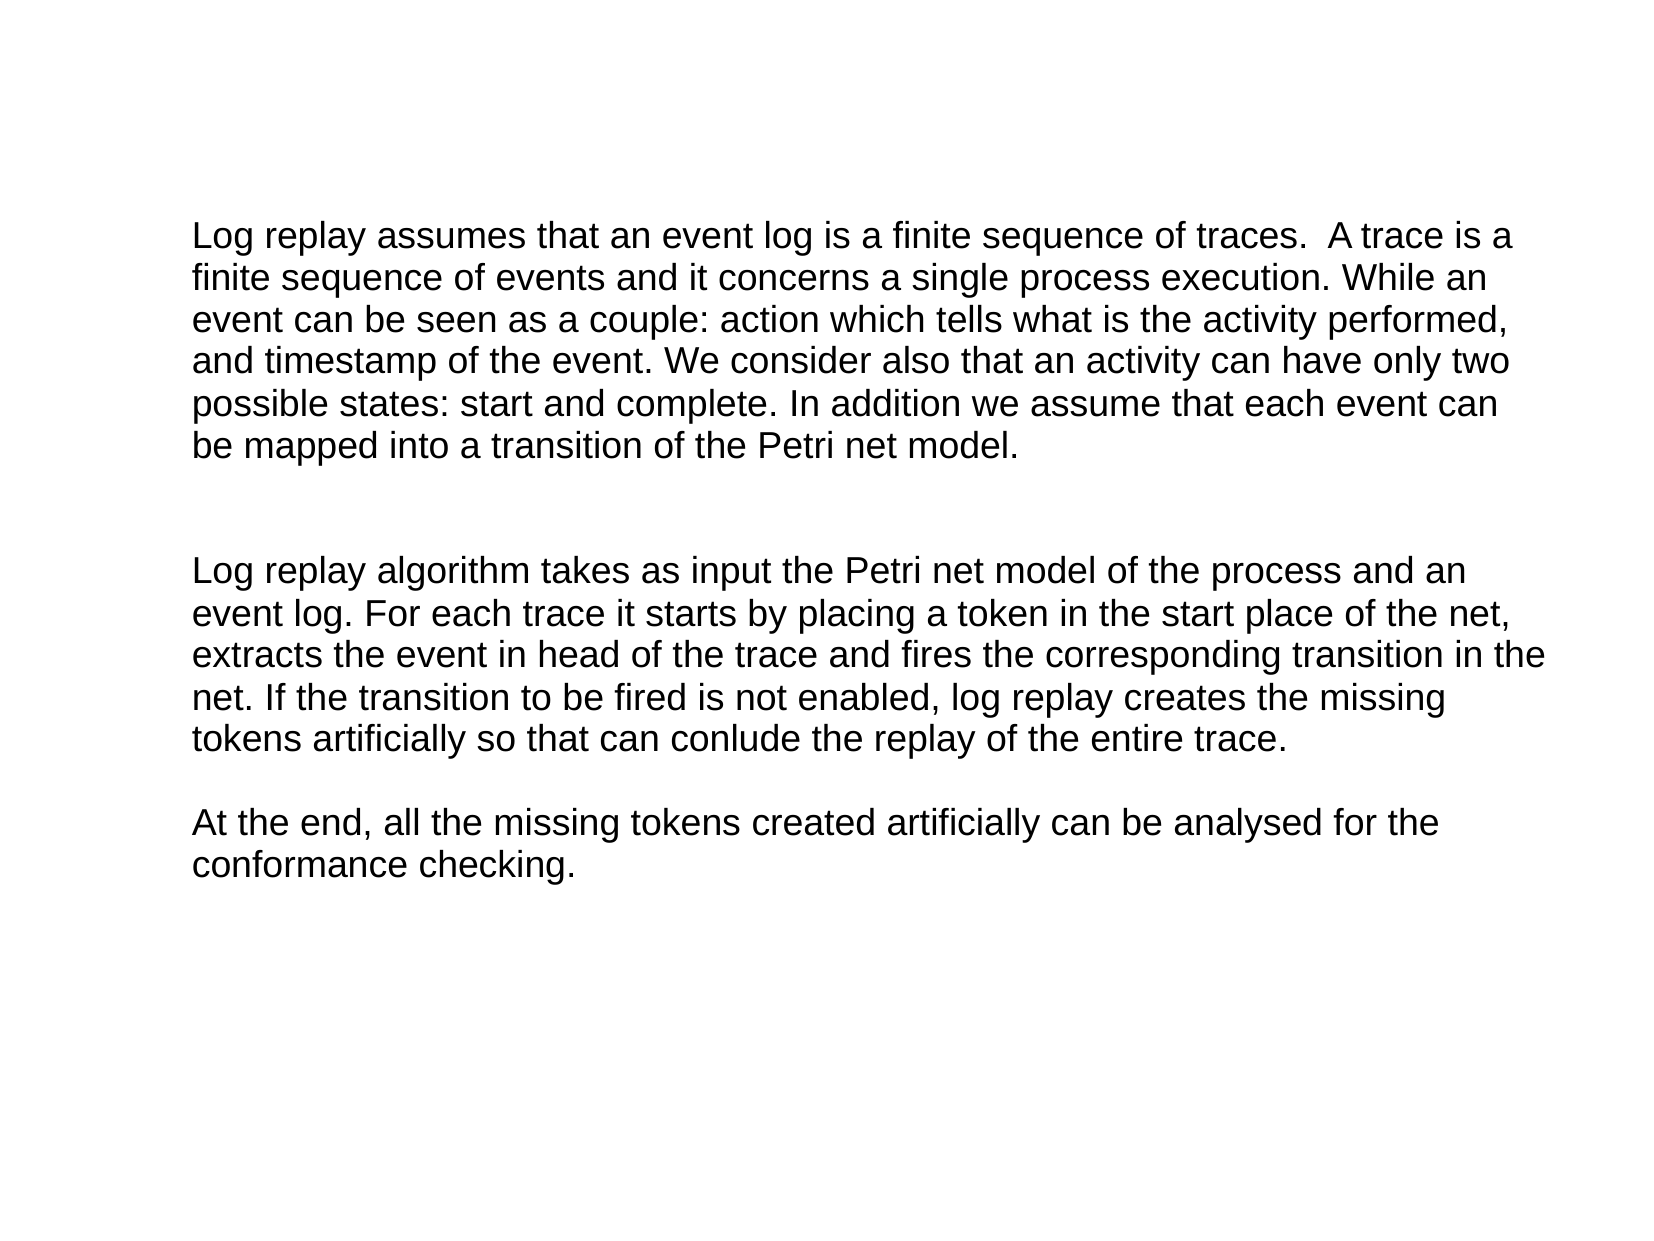

Log replay assumes that an event log is a finite sequence of traces. A trace is a finite sequence of events and it concerns a single process execution. While an event can be seen as a couple: action which tells what is the activity performed, and timestamp of the event. We consider also that an activity can have only two possible states: start and complete. In addition we assume that each event can be mapped into a transition of the Petri net model.
Log replay algorithm takes as input the Petri net model of the process and an event log. For each trace it starts by placing a token in the start place of the net, extracts the event in head of the trace and fires the corresponding transition in the net. If the transition to be fired is not enabled, log replay creates the missing tokens artificially so that can conlude the replay of the entire trace.
At the end, all the missing tokens created artificially can be analysed for the conformance checking.